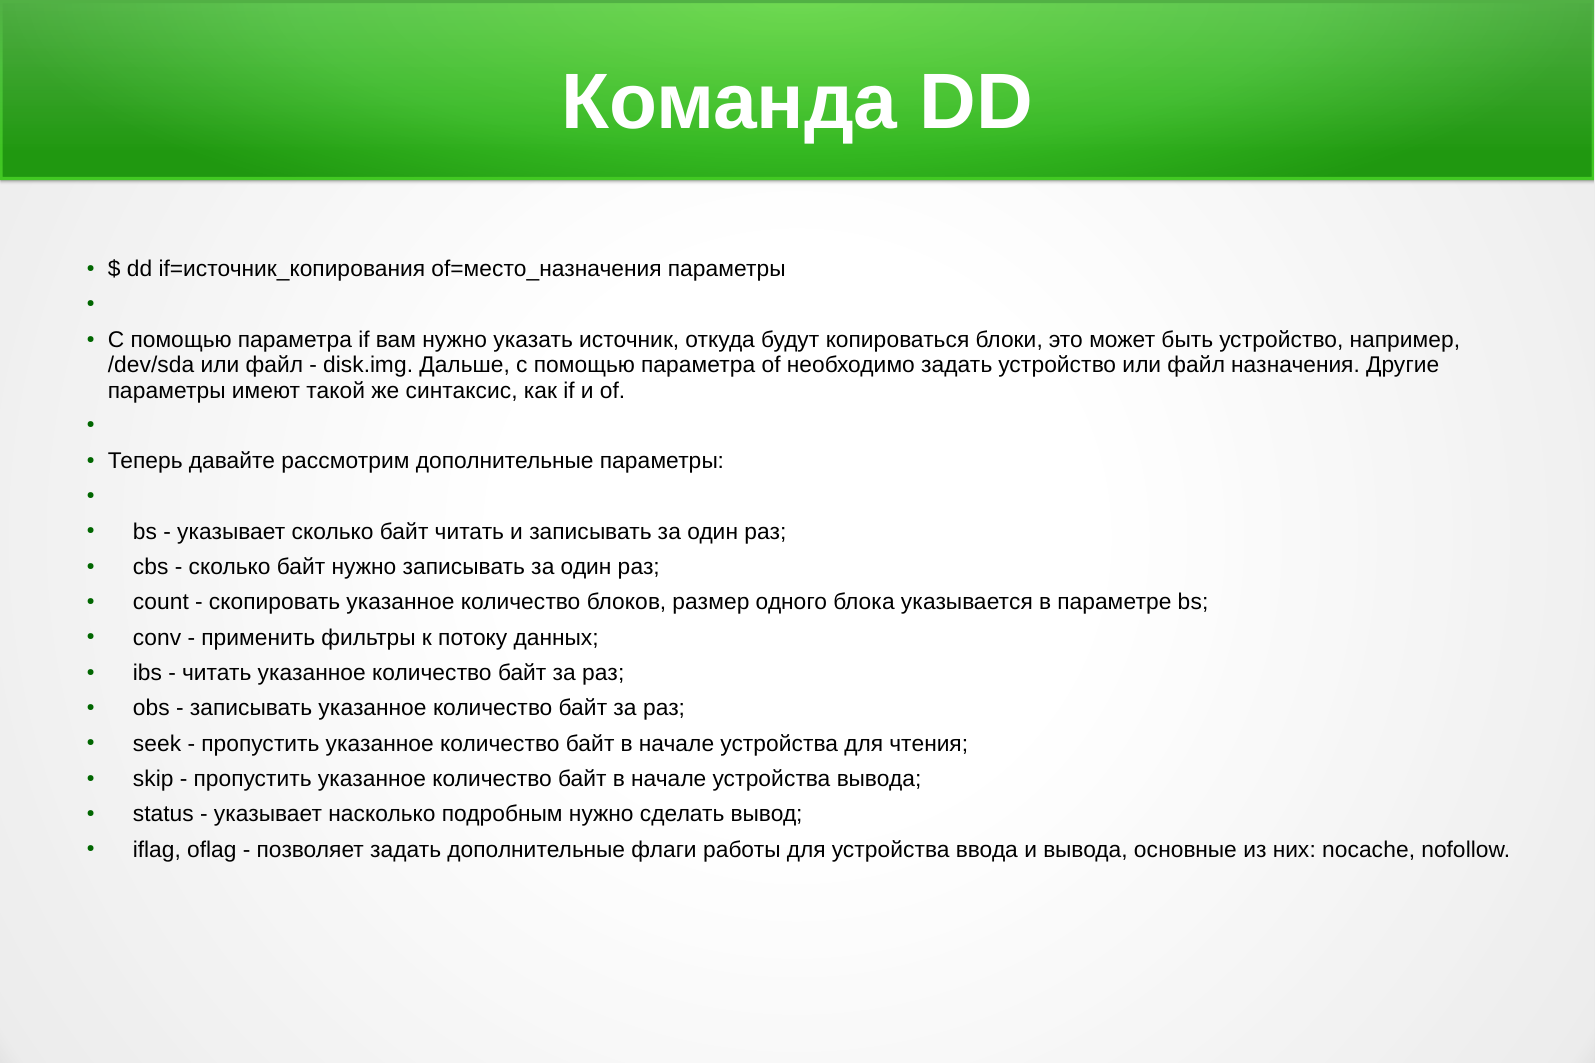

# Команда DD
$ dd if=источник_копирования of=место_назначения параметры
С помощью параметра if вам нужно указать источник, откуда будут копироваться блоки, это может быть устройство, например, /dev/sda или файл - disk.img. Дальше, с помощью параметра of необходимо задать устройство или файл назначения. Другие параметры имеют такой же синтаксис, как if и of.
Теперь давайте рассмотрим дополнительные параметры:
 bs - указывает сколько байт читать и записывать за один раз;
 cbs - сколько байт нужно записывать за один раз;
 count - скопировать указанное количество блоков, размер одного блока указывается в параметре bs;
 conv - применить фильтры к потоку данных;
 ibs - читать указанное количество байт за раз;
 obs - записывать указанное количество байт за раз;
 seek - пропустить указанное количество байт в начале устройства для чтения;
 skip - пропустить указанное количество байт в начале устройства вывода;
 status - указывает насколько подробным нужно сделать вывод;
 iflag, oflag - позволяет задать дополнительные флаги работы для устройства ввода и вывода, основные из них: nocache, nofollow.